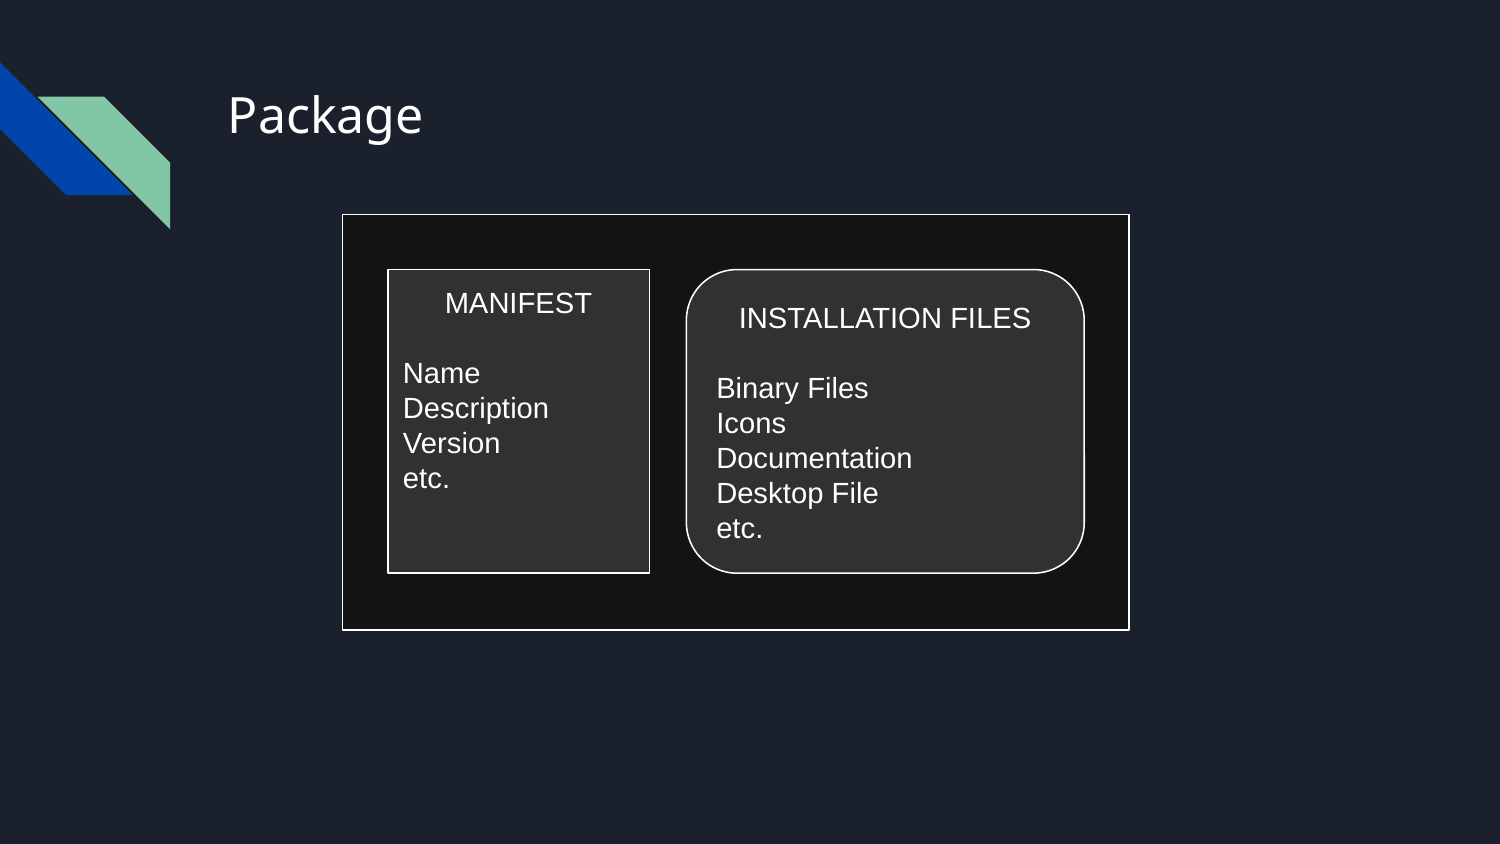

# Package
MANIFEST
Name
Description
Version
etc.
INSTALLATION FILES
Binary Files
Icons
Documentation
Desktop File
etc.